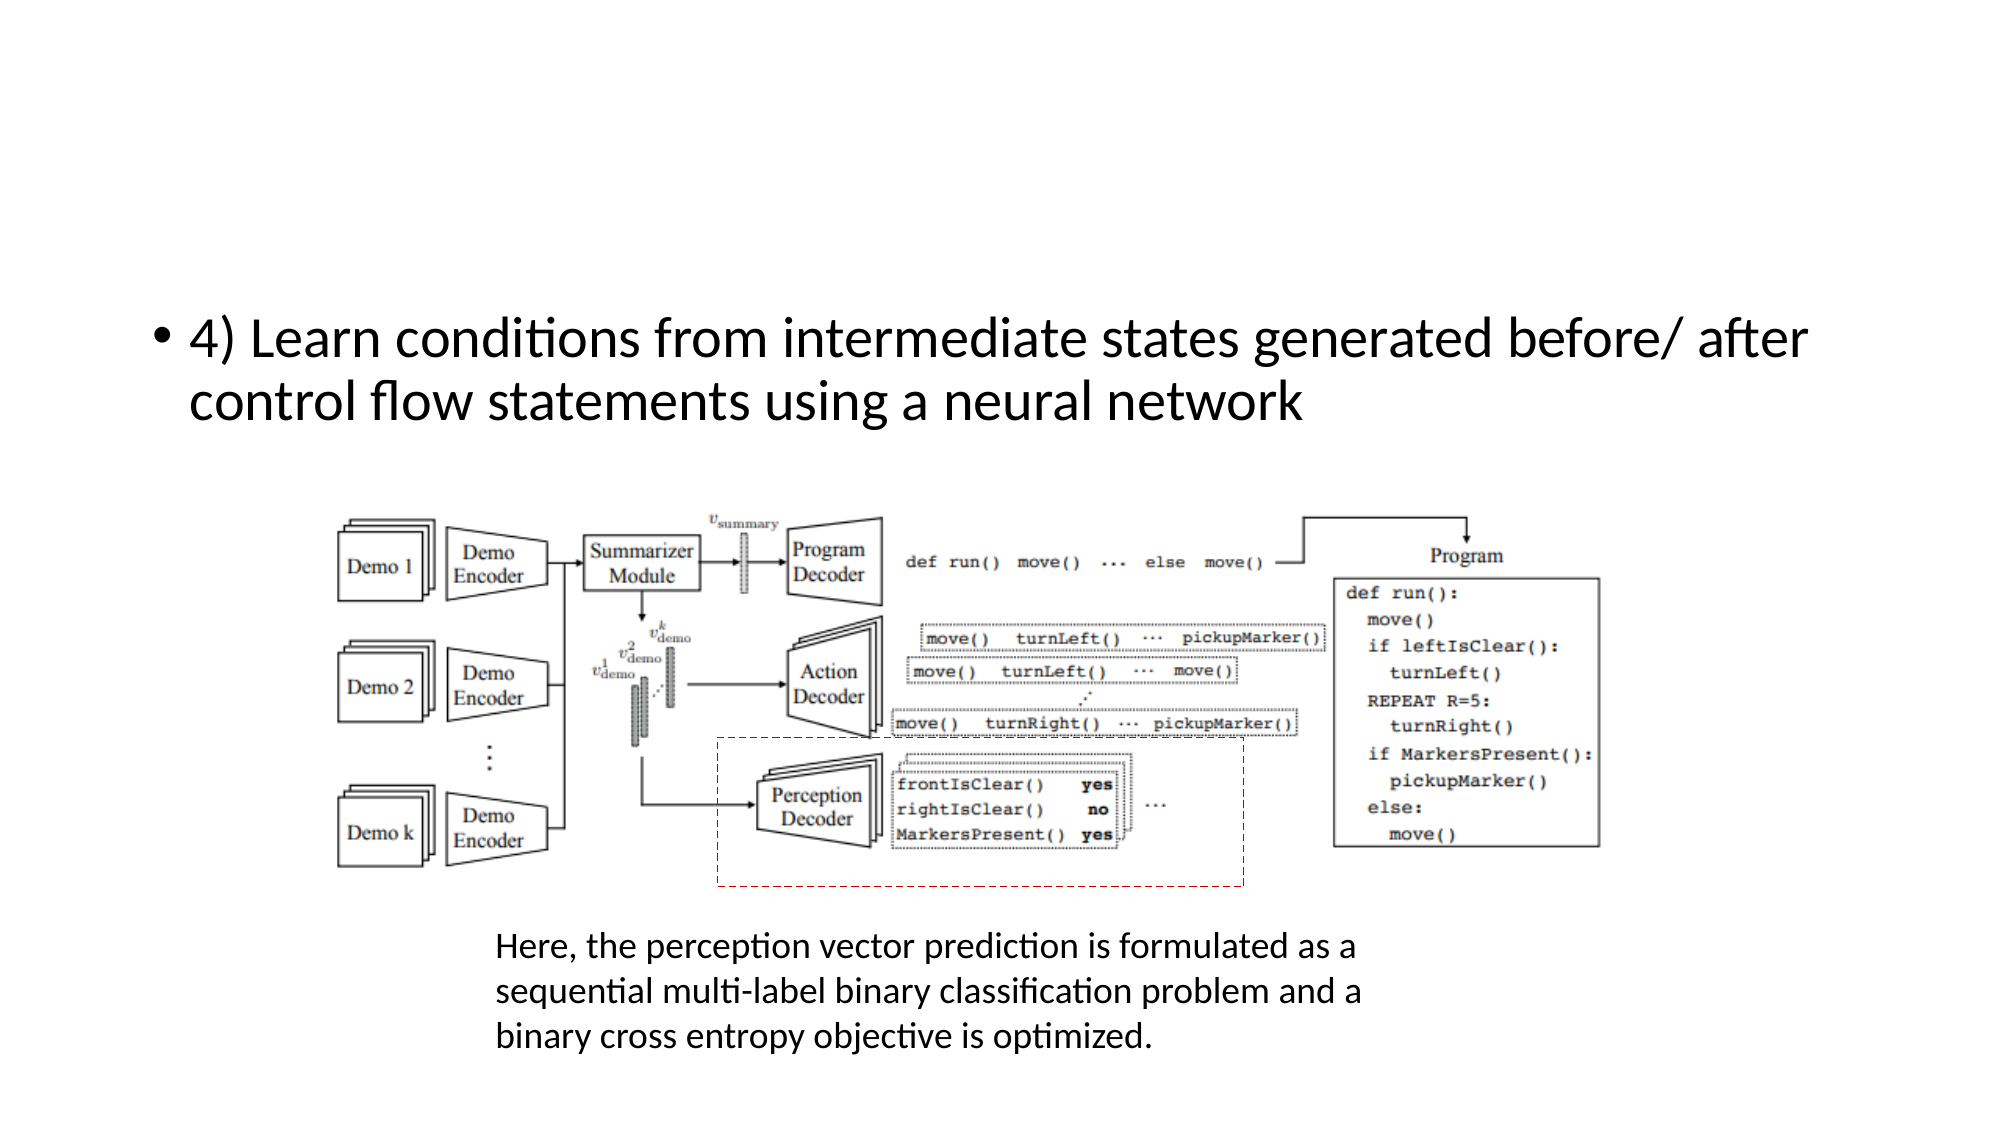

#
4) Learn conditions from intermediate states generated before/ after control flow statements using a neural network
Here, the perception vector prediction is formulated as a sequential multi-label binary classification problem and a binary cross entropy objective is optimized.